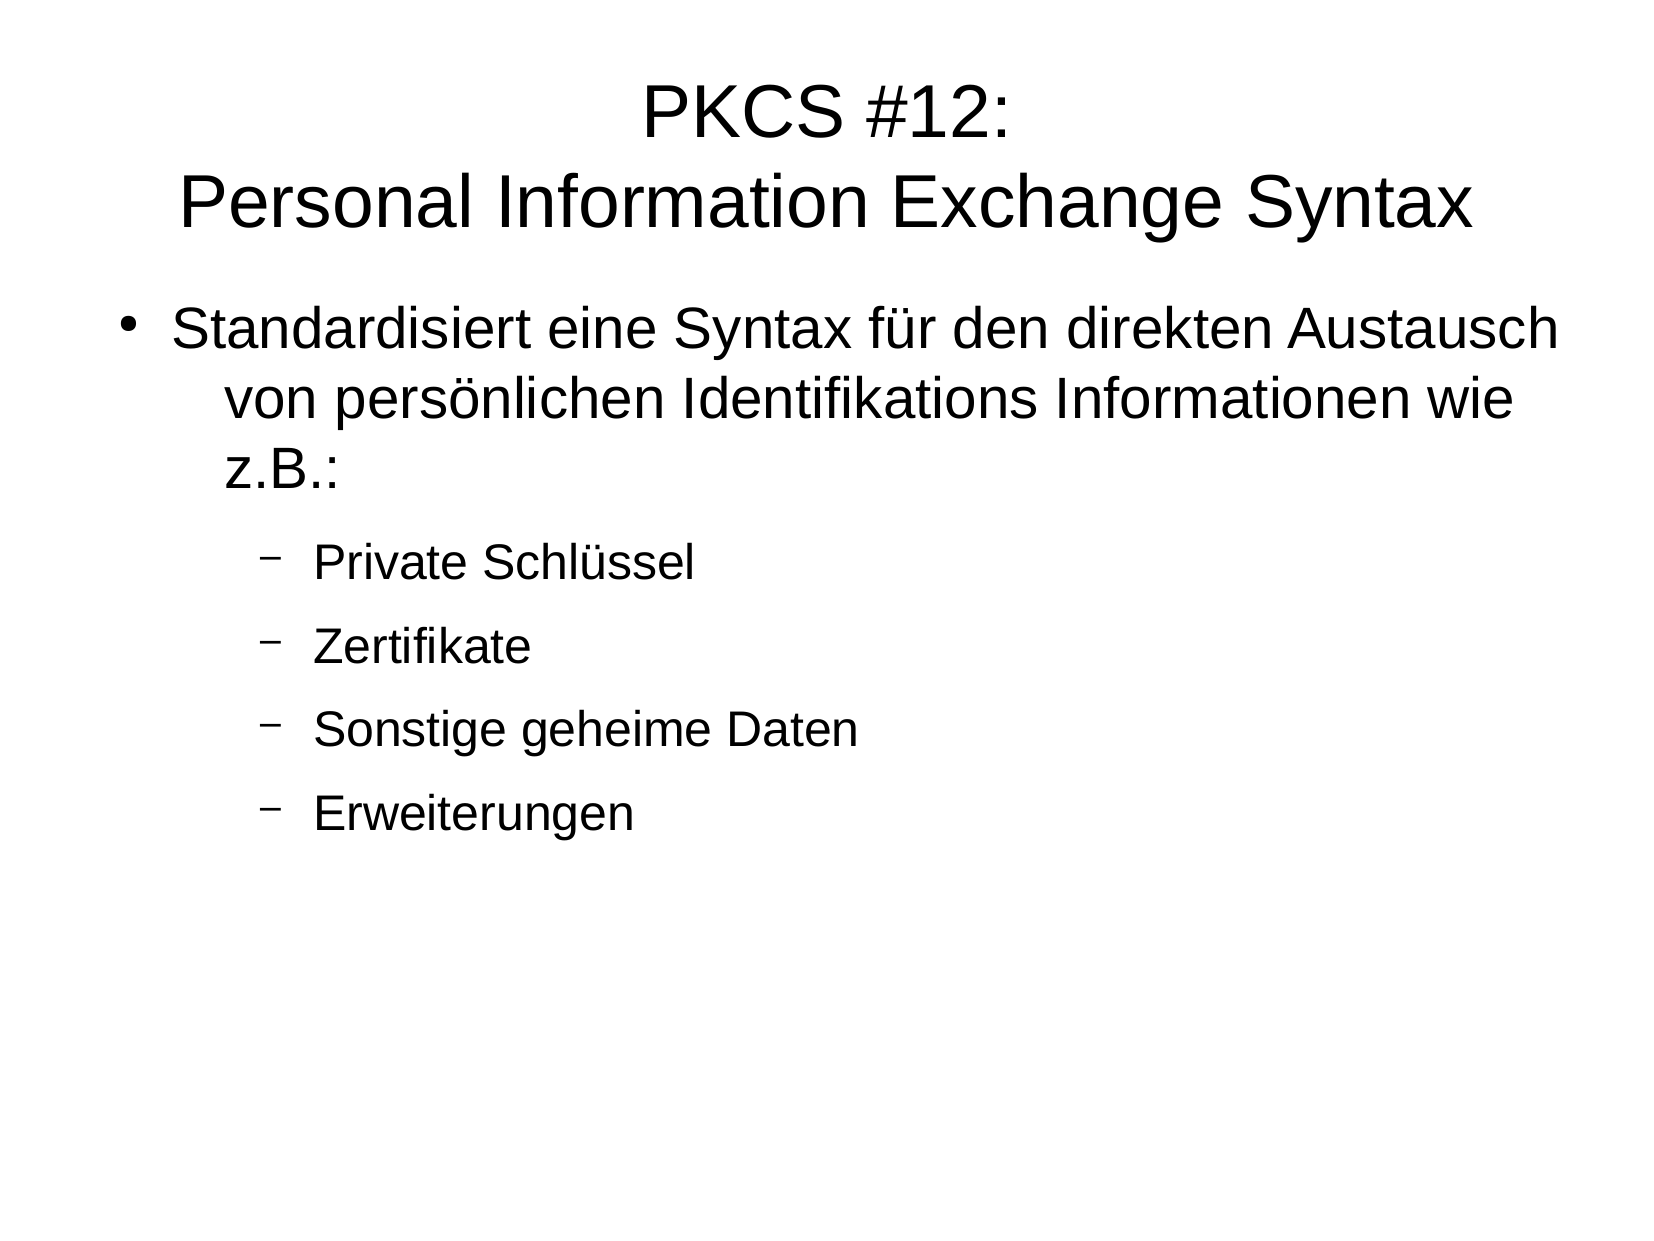

# PKCS #12: Personal Information Exchange Syntax
Standardisiert eine Syntax für den direkten Austausch von persönlichen Identifikations Informationen wie z.B.:
Private Schlüssel
Zertifikate
Sonstige geheime Daten
Erweiterungen